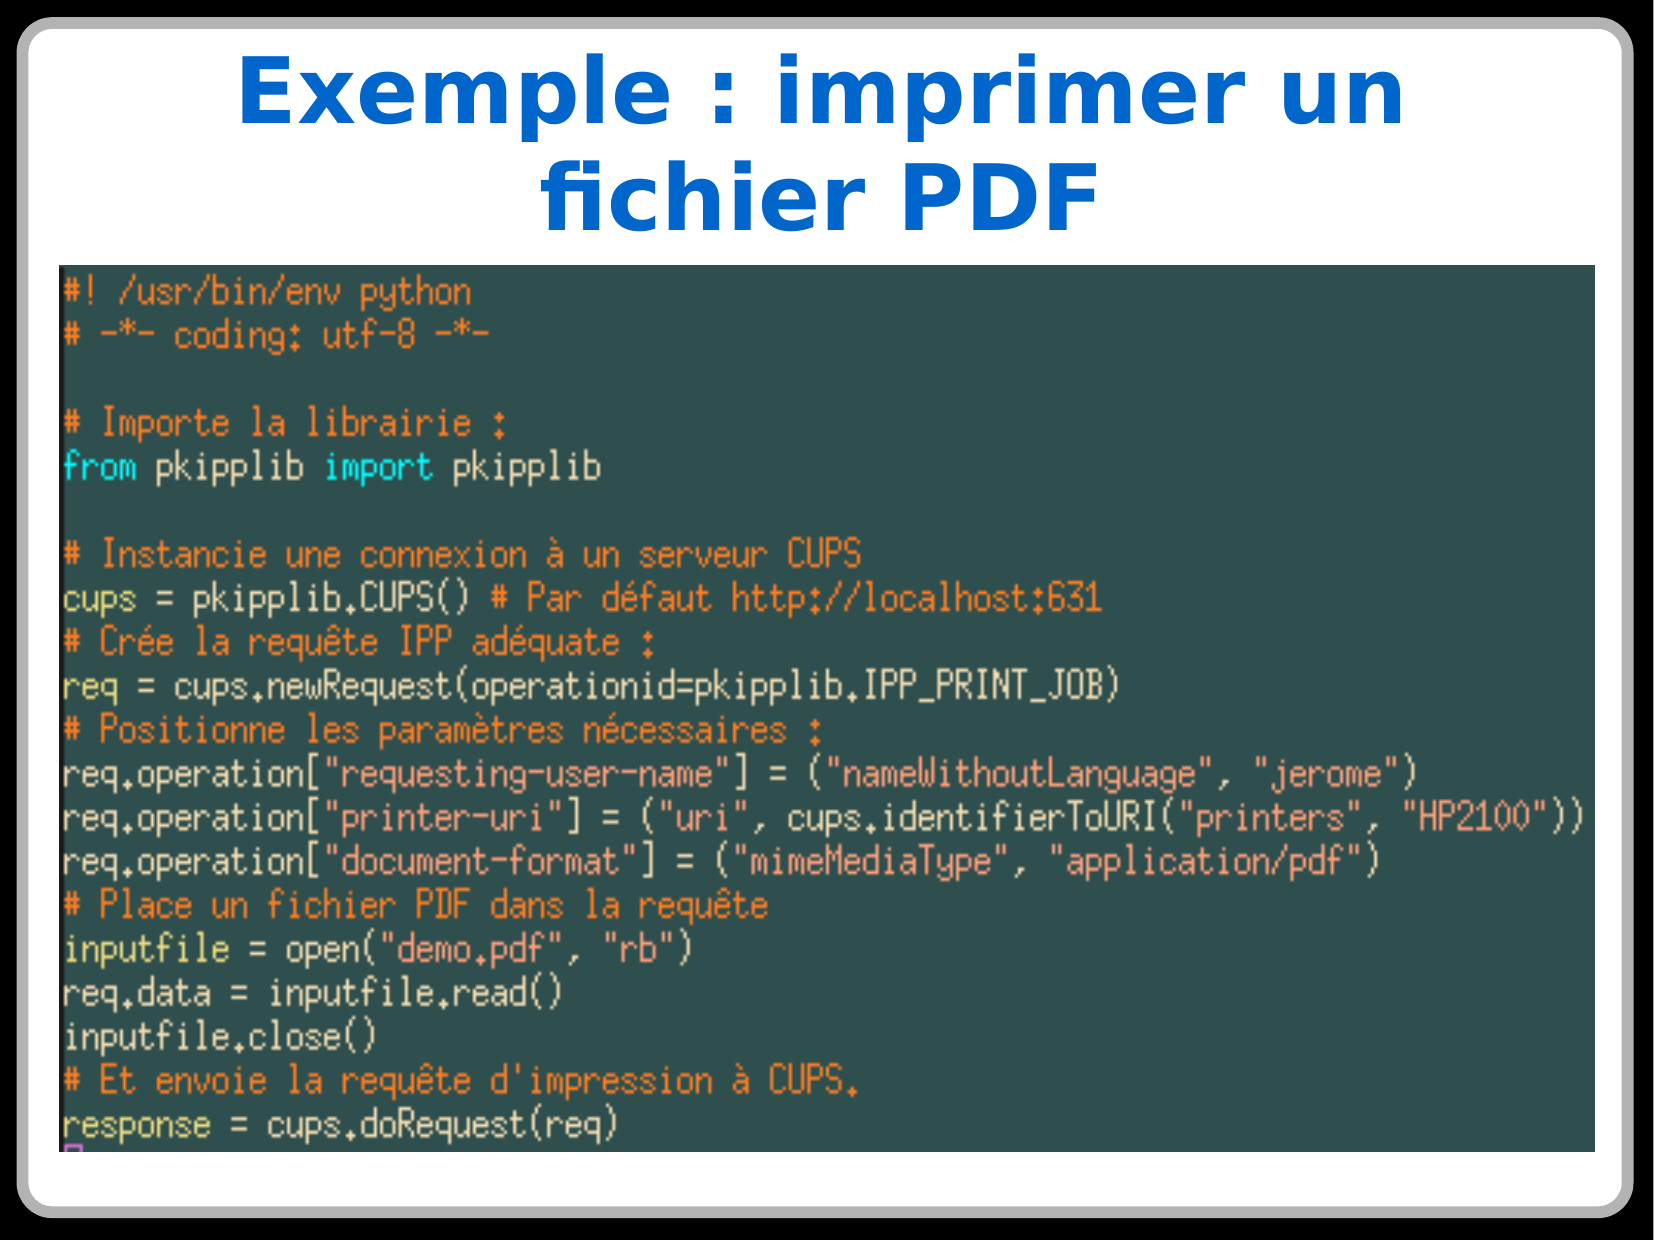

# Exemple : imprimer un fichier PDF